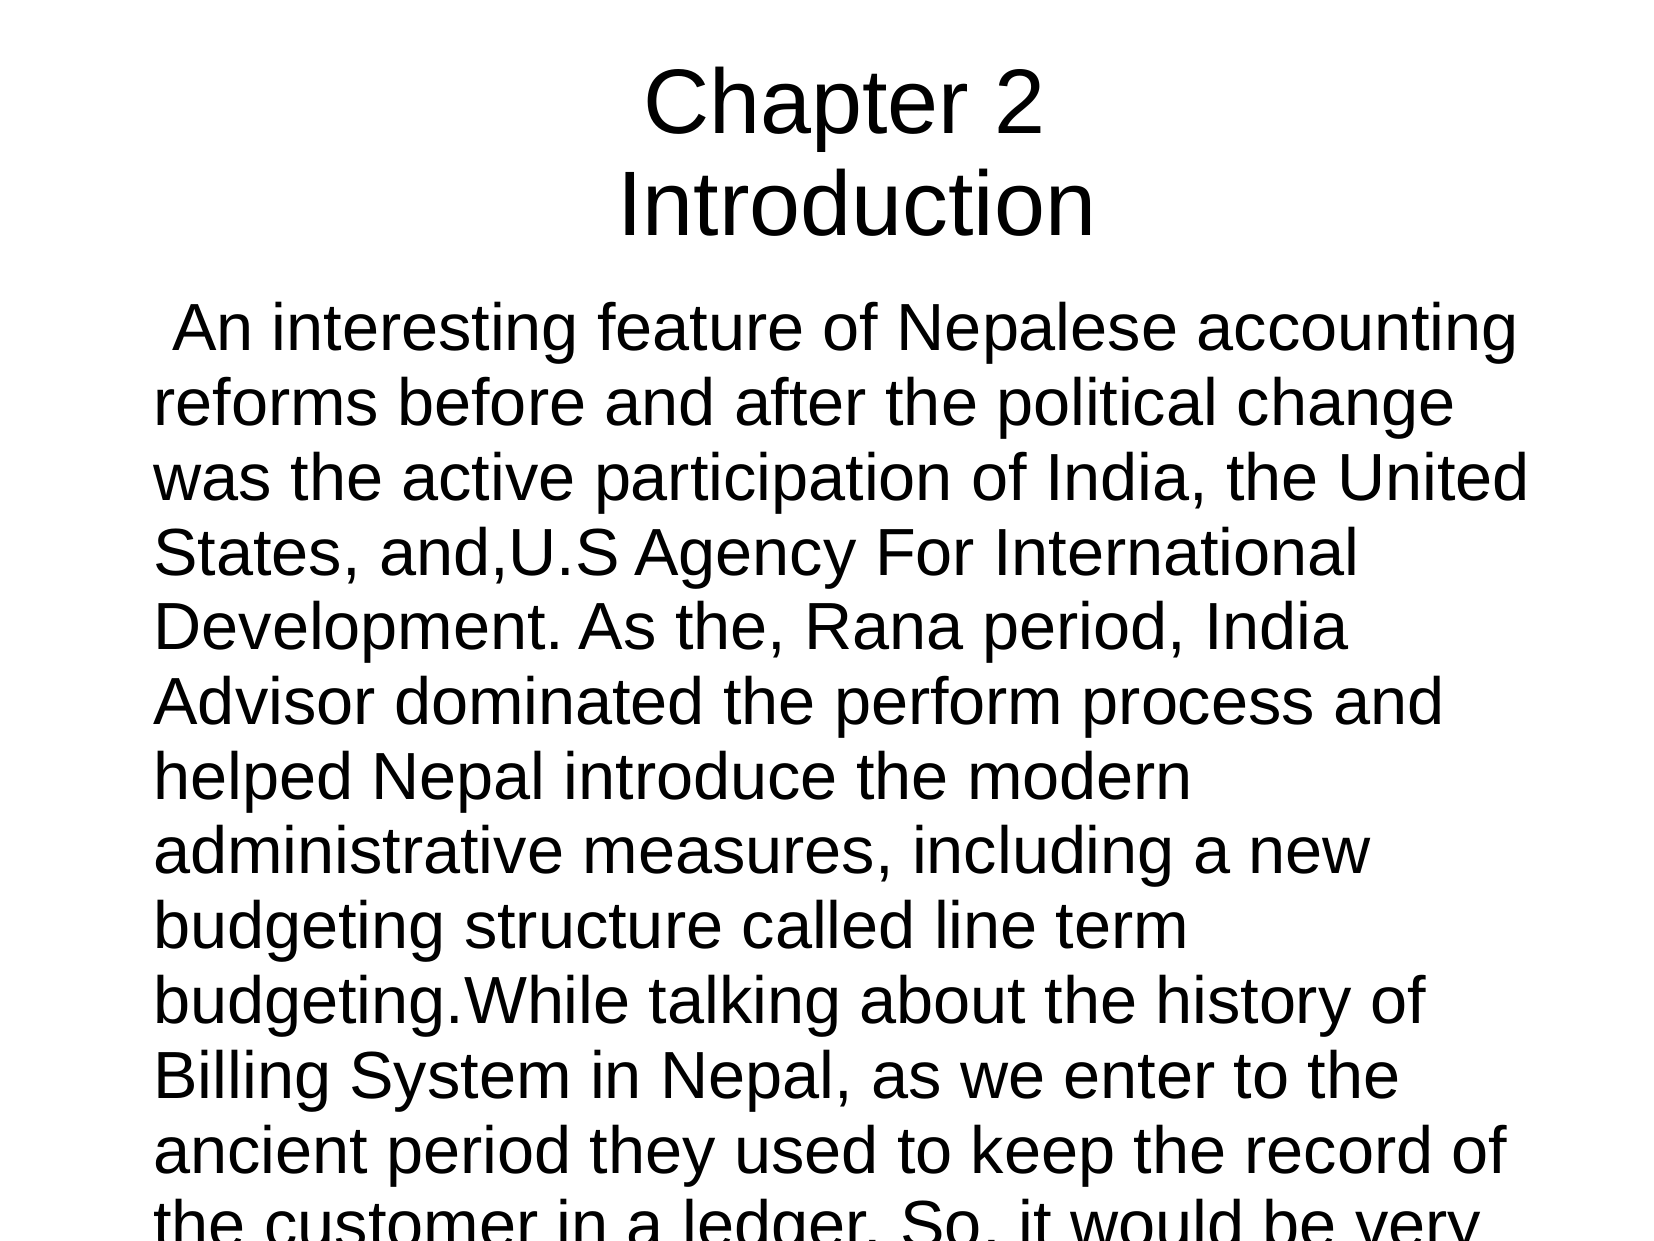

# Chapter 2 Introduction
 An interesting feature of Nepalese accounting reforms before and after the political change was the active participation of India, the United States, and,U.S Agency For International Development. As the, Rana period, India Advisor dominated the perform process and helped Nepal introduce the modern administrative measures, including a new budgeting structure called line term budgeting.While talking about the history of Billing System in Nepal, as we enter to the ancient period they used to keep the record of the customer in a ledger. So, it would be very difficult to calculate the amount of the customer that’s why the presentation all about.